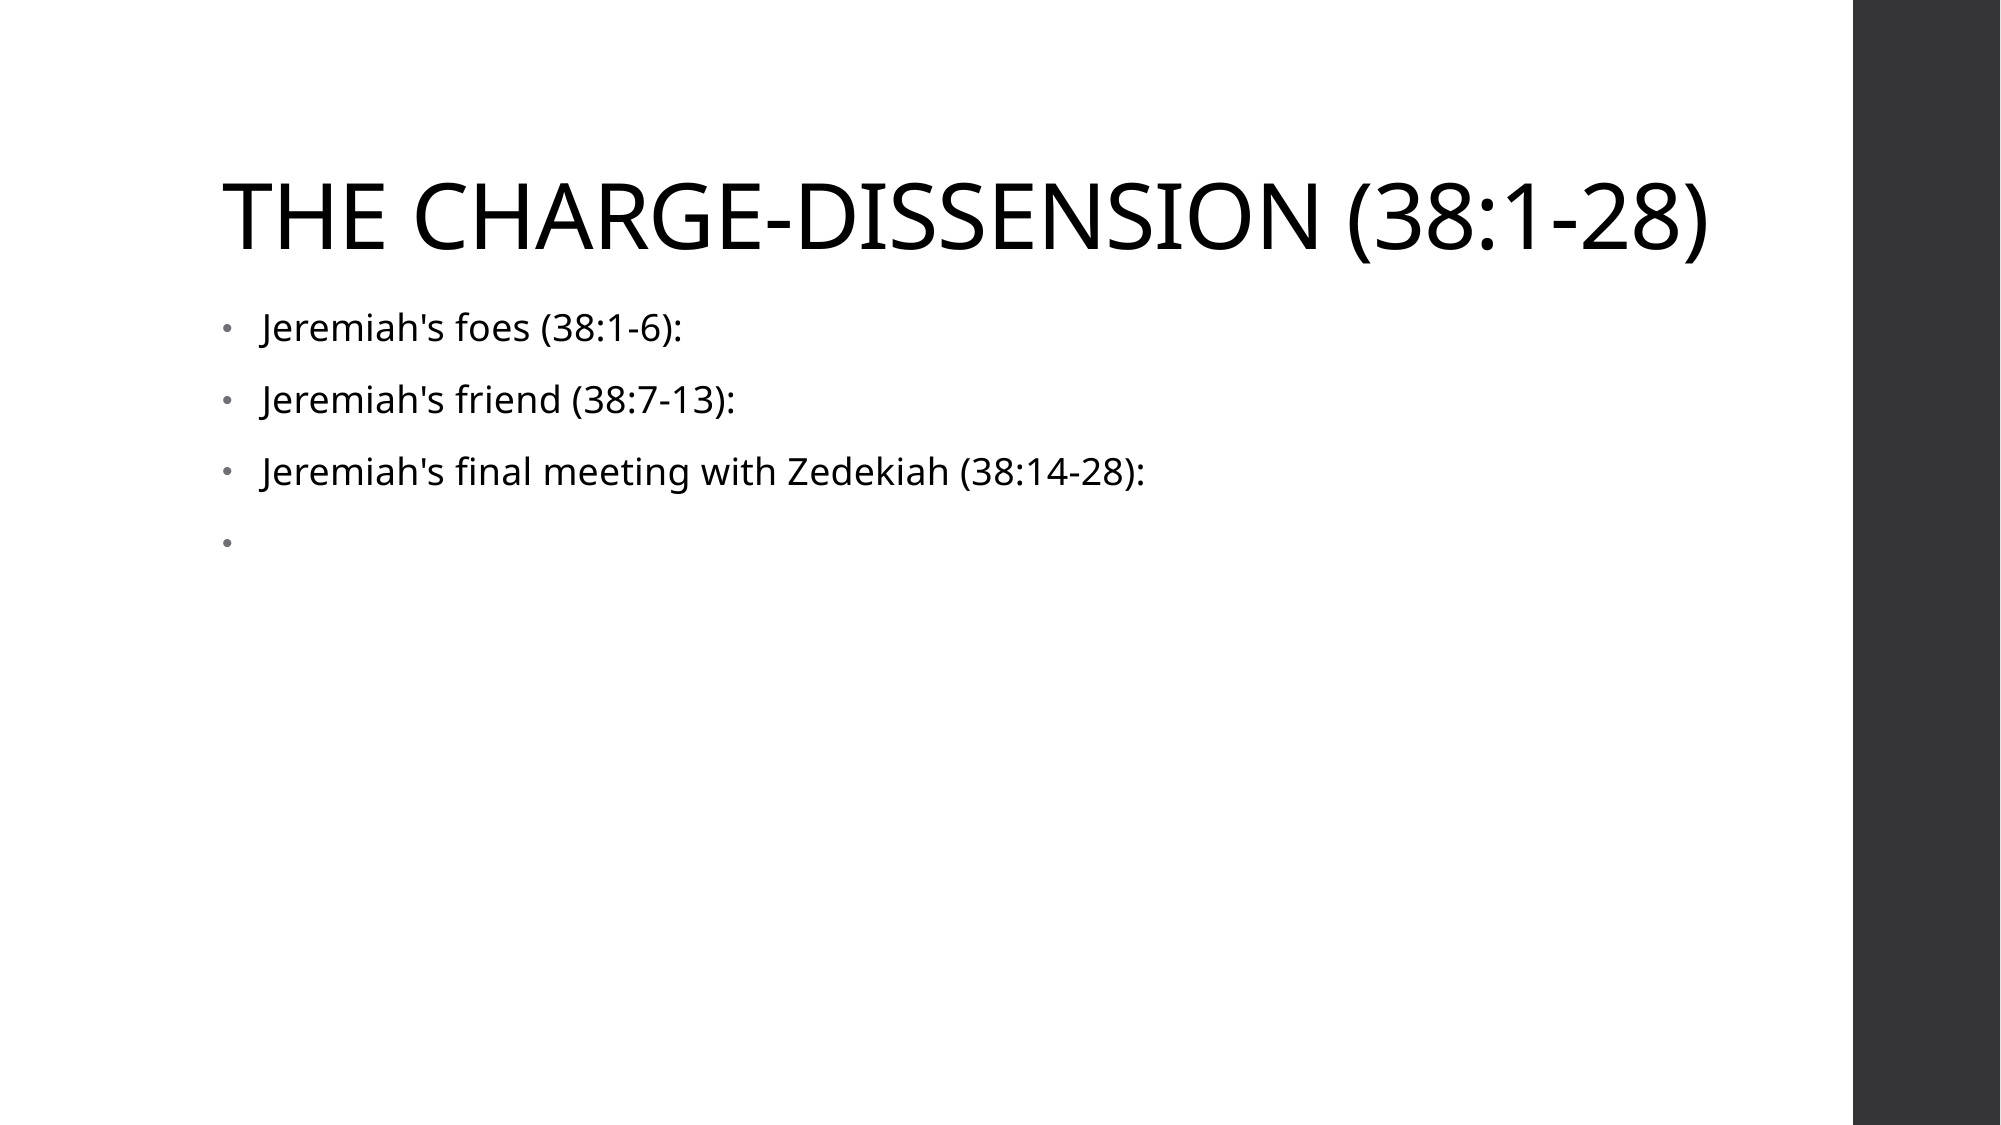

# THE CHARGE-DISSENSION (38:1-28)
 Jeremiah's foes (38:1-6):
 Jeremiah's friend (38:7-13):
 Jeremiah's final meeting with Zedekiah (38:14-28):